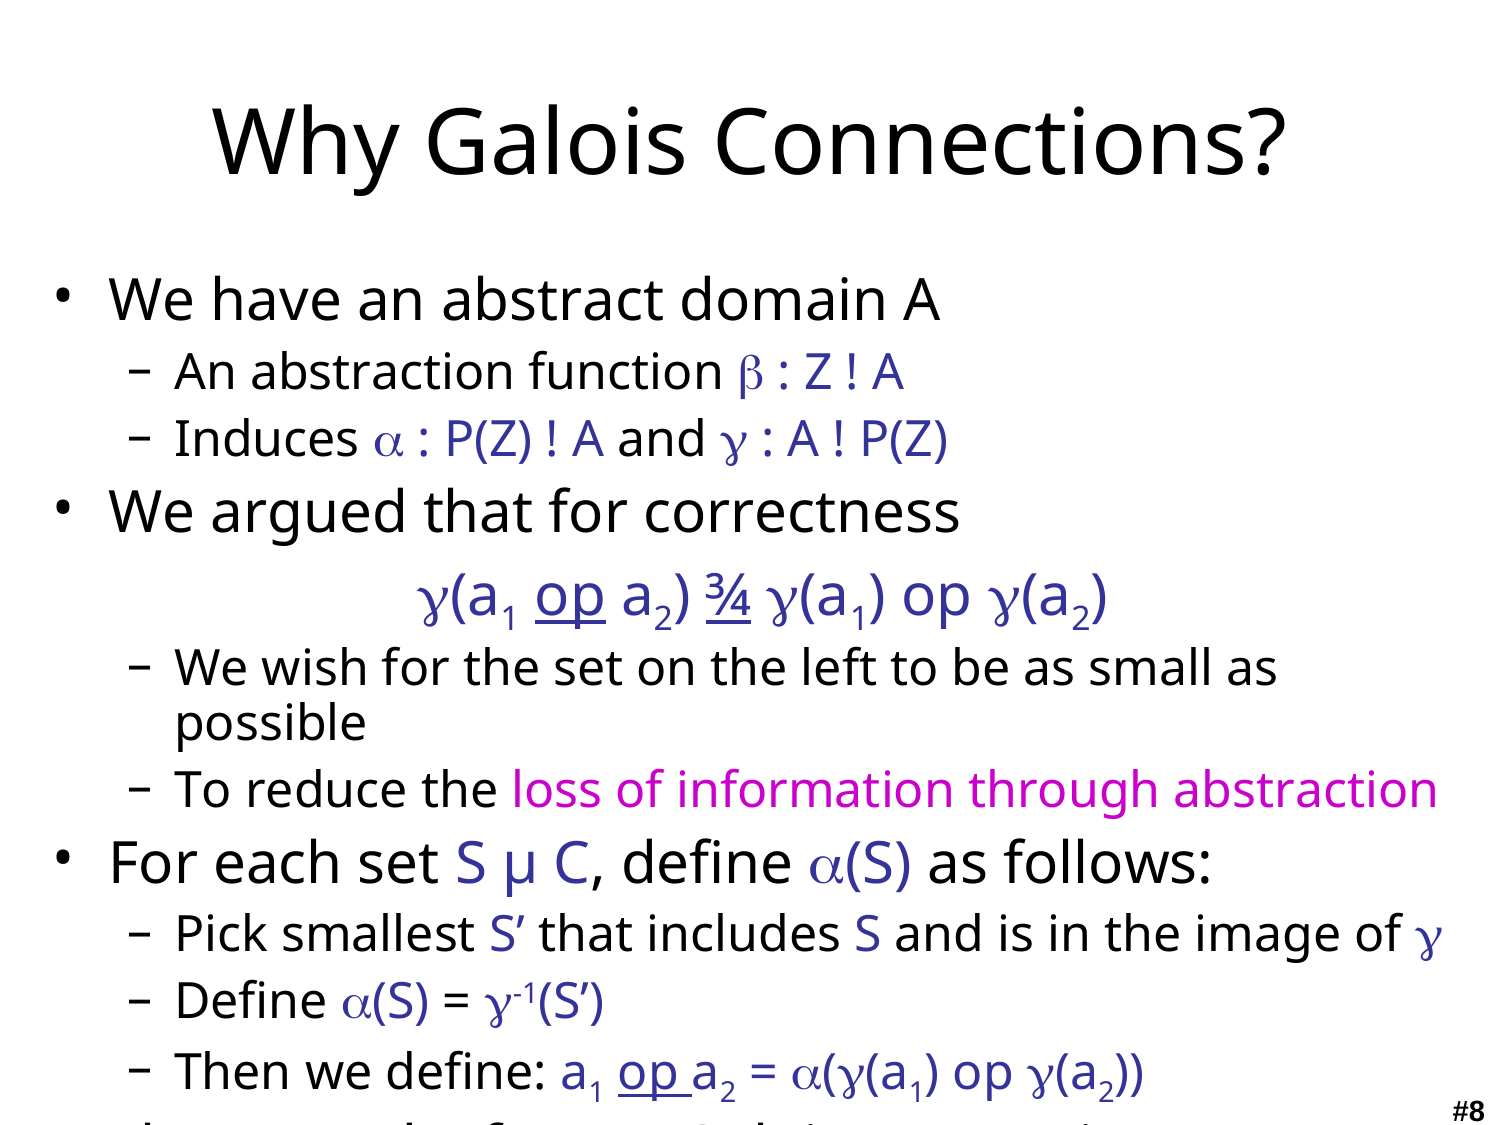

# Why Galois Connections?
We have an abstract domain A
An abstraction function  : Z ! A
Induces  : P(Z) ! A and  : A ! P(Z)
We argued that for correctness
(a1 op a2) ¾ (a1) op (a2)
We wish for the set on the left to be as small as possible
To reduce the loss of information through abstraction
For each set S µ C, define (S) as follows:
Pick smallest S’ that includes S and is in the image of 
Define (S) = -1(S’)
Then we define: a1 op a2 = ((a1) op (a2))
Then  and  form a Galois connection
8